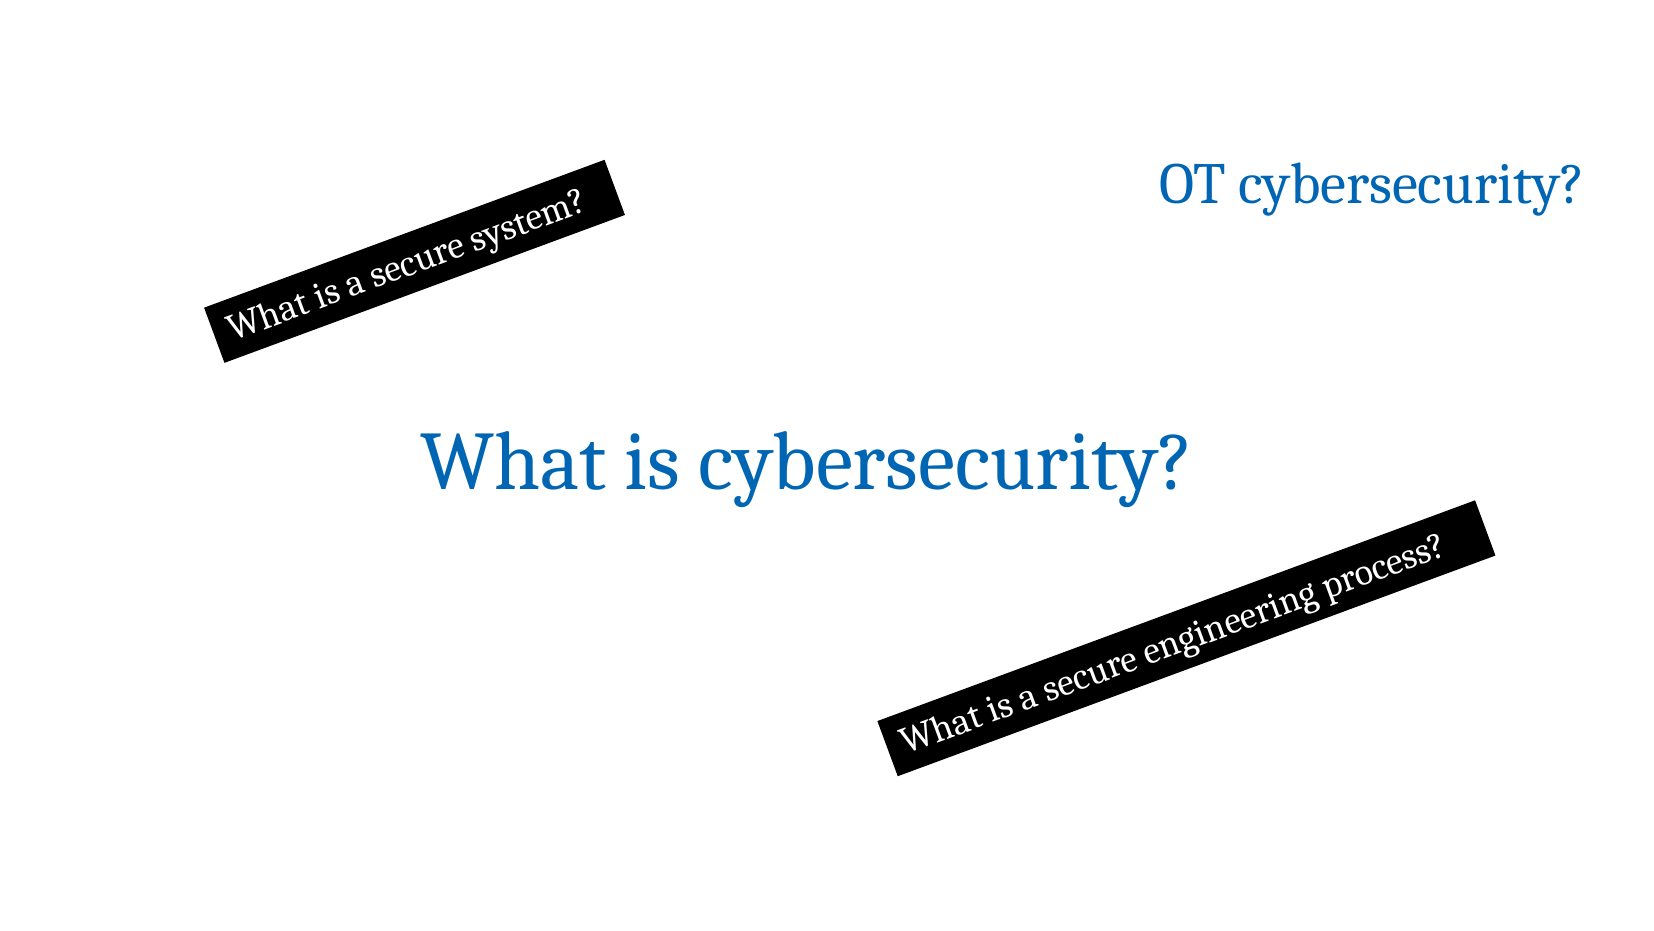

OT cybersecurity?
What is a secure system?
What is cybersecurity?
What is a secure engineering process?